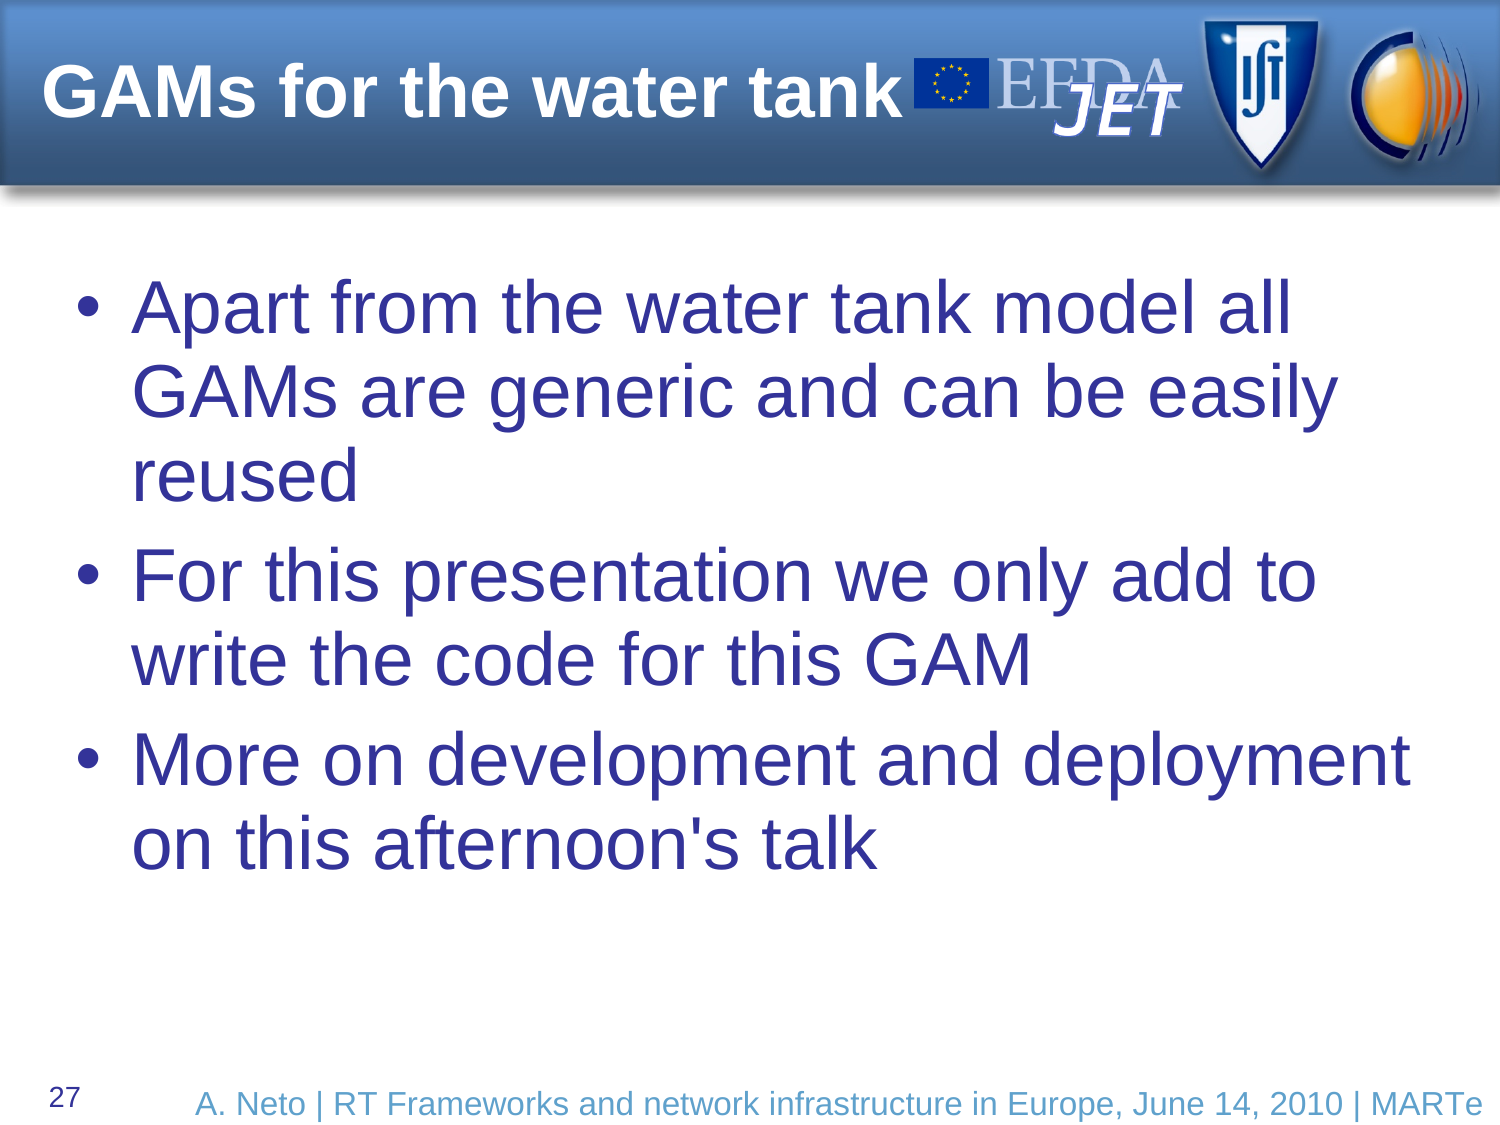

# GAMs for the water tank
Apart from the water tank model all GAMs are generic and can be easily reused
For this presentation we only add to write the code for this GAM
More on development and deployment on this afternoon's talk